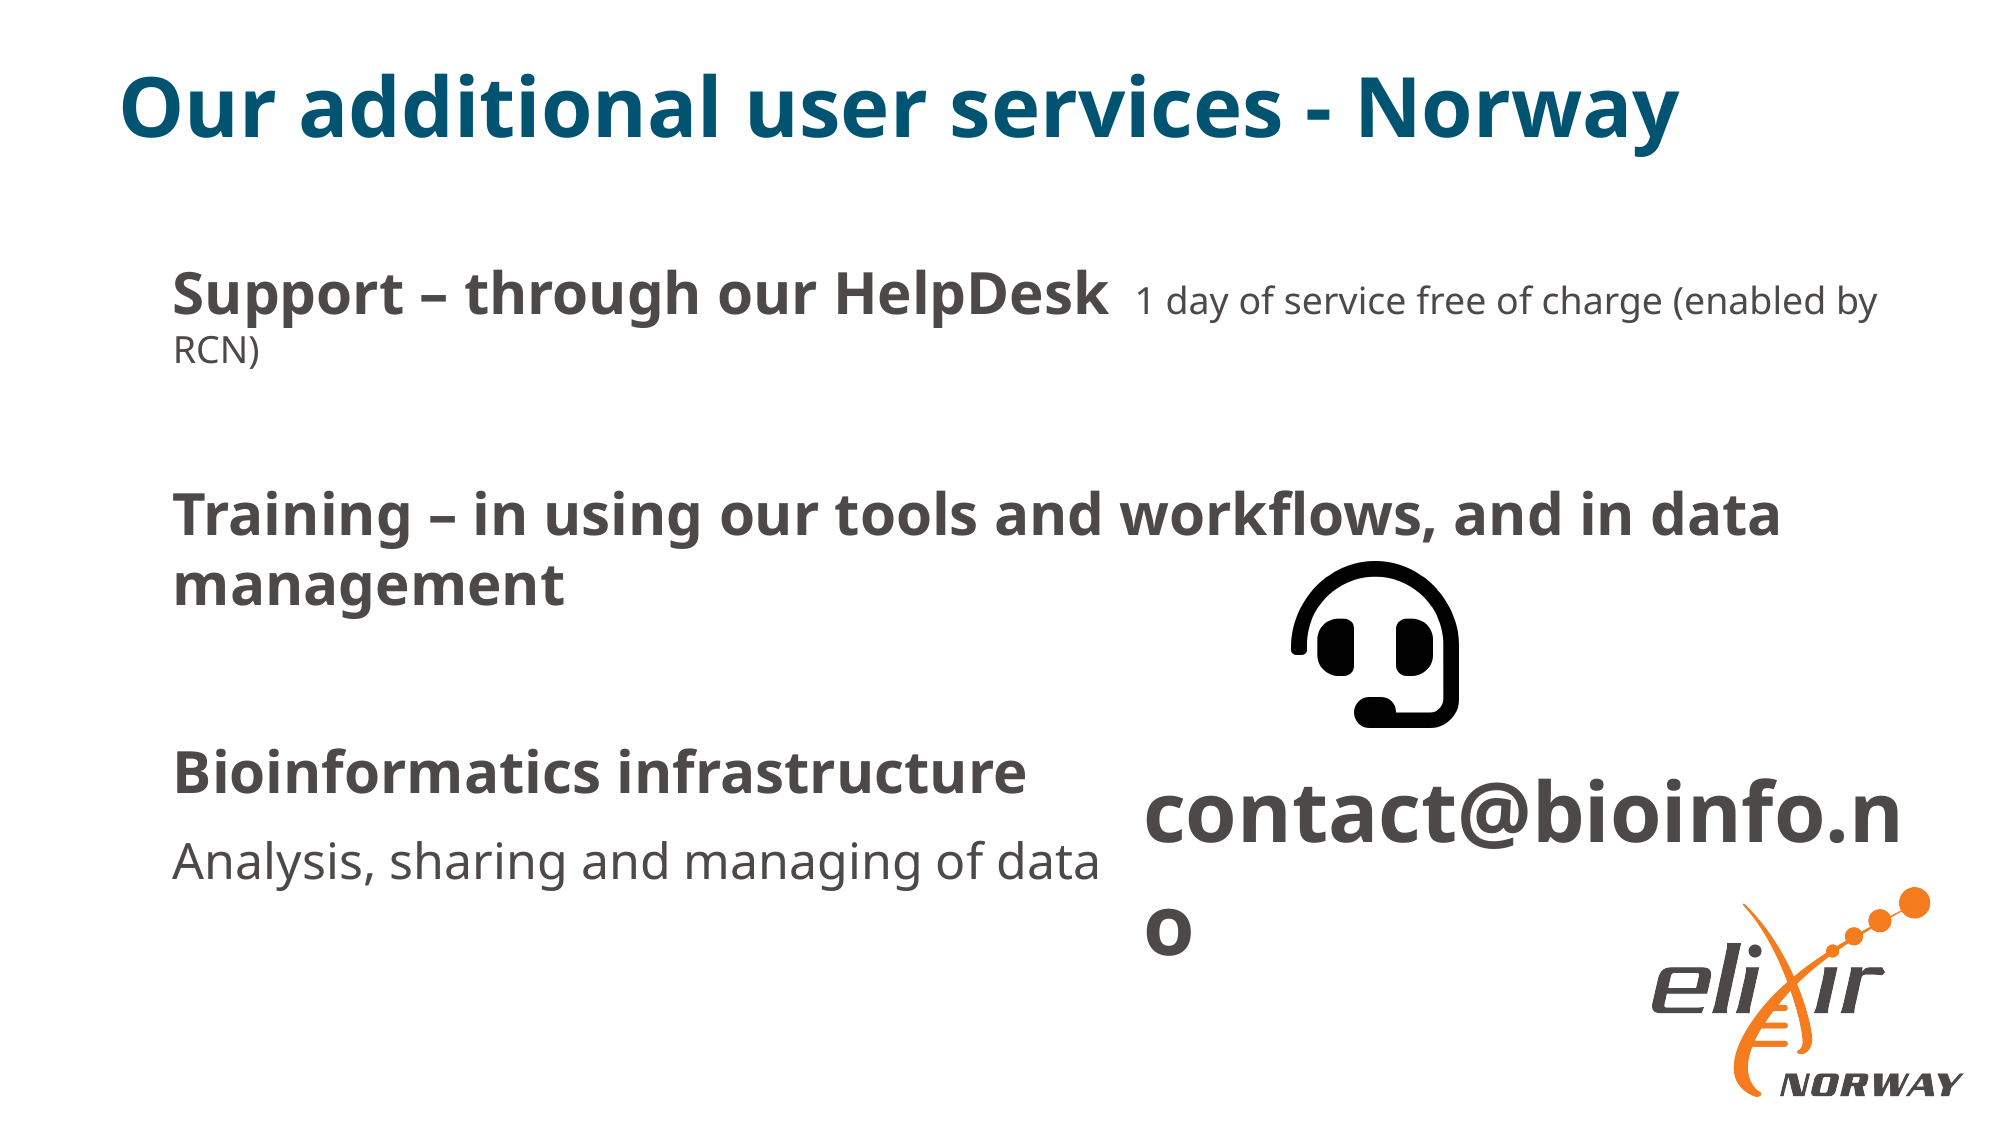

Our additional user services - Norway
# Support – through our HelpDesk 1 day of service free of charge (enabled by RCN)
Training – in using our tools and workflows, and in data management
Bioinformatics infrastructure
Analysis, sharing and managing of data
contact@bioinfo.no